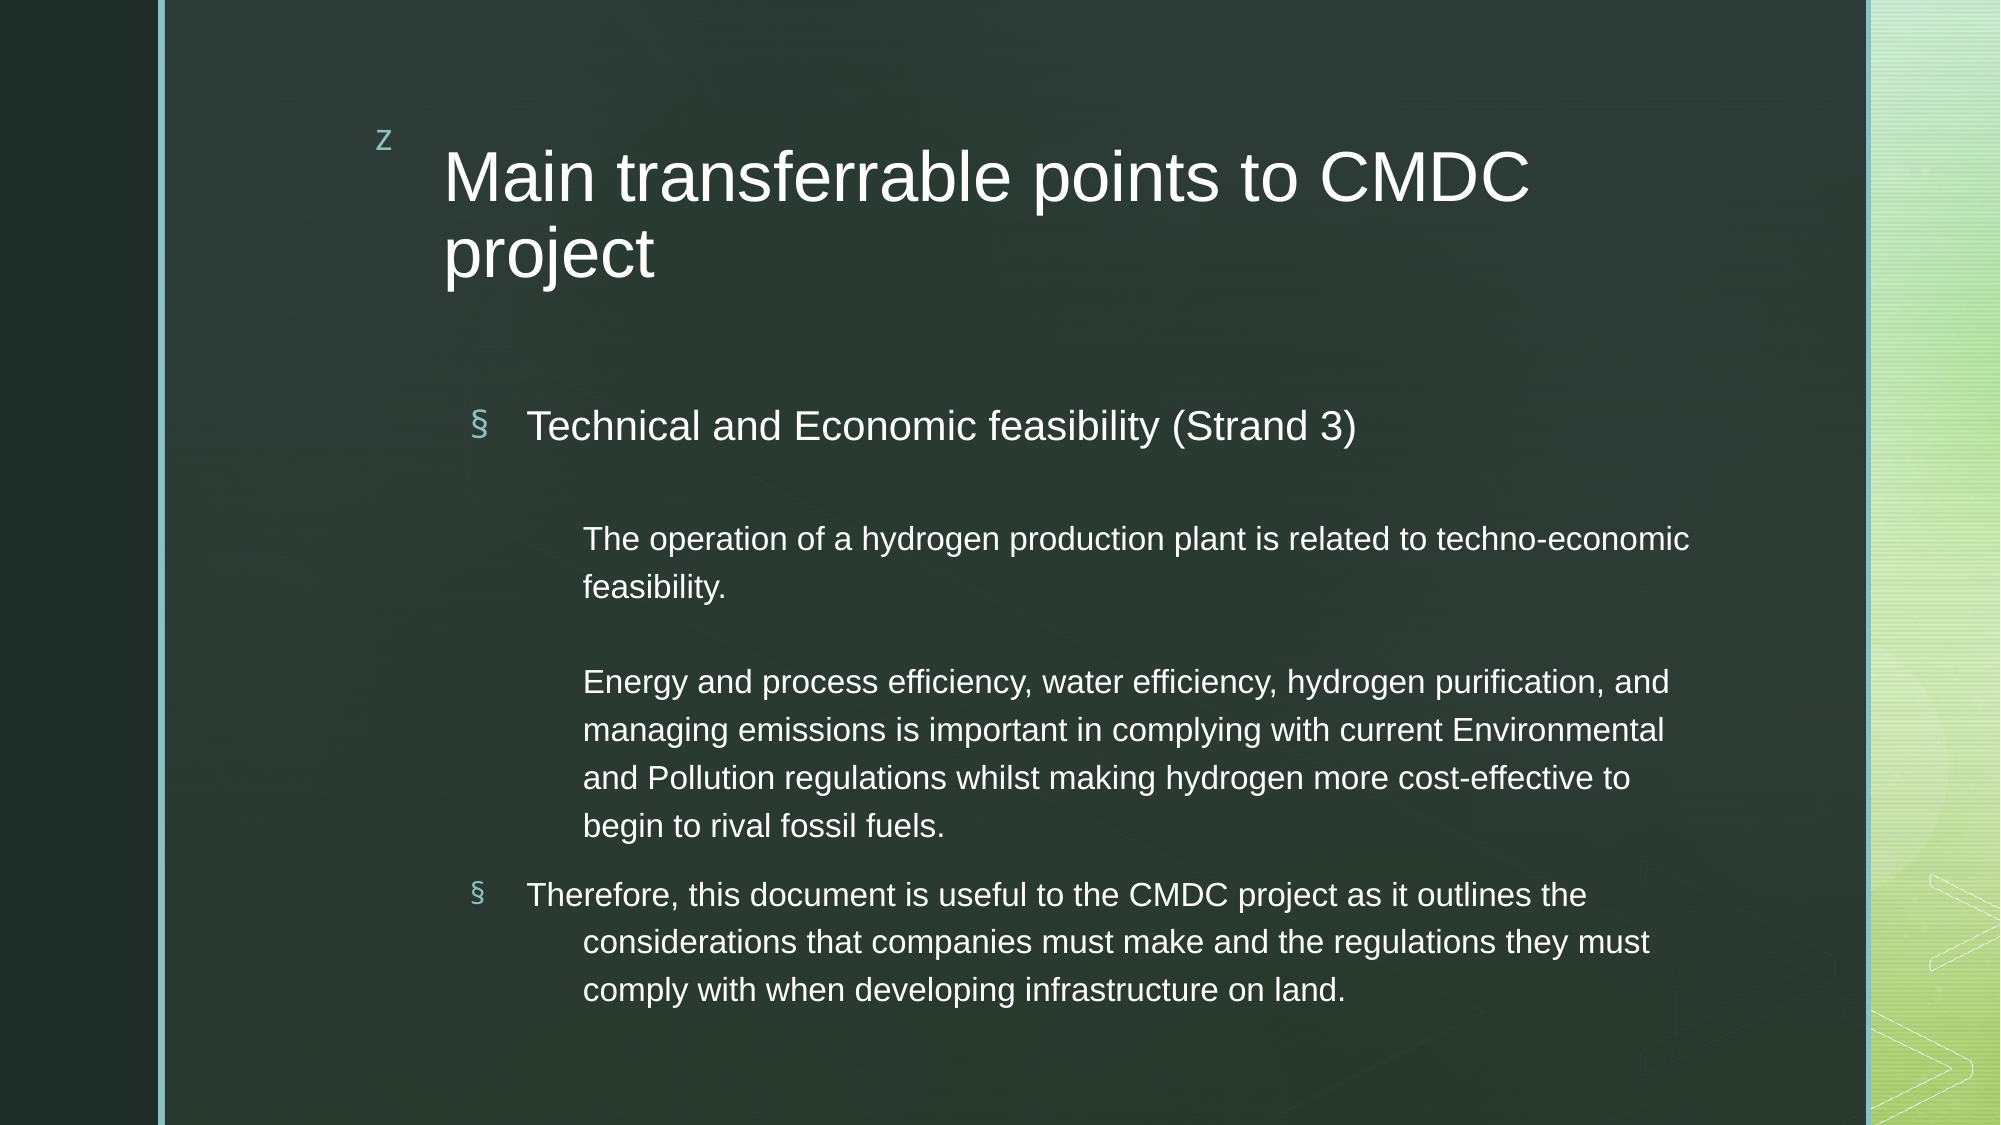

# Main transferrable points to CMDC project
Technical and Economic feasibility (Strand 3)
The operation of a hydrogen production plant is related to techno-economic feasibility.
Energy and process efficiency, water efficiency, hydrogen purification, and managing emissions is important in complying with current Environmental and Pollution regulations whilst making hydrogen more cost-effective to begin to rival fossil fuels.
Therefore, this document is useful to the CMDC project as it outlines the considerations that companies must make and the regulations they must comply with when developing infrastructure on land.